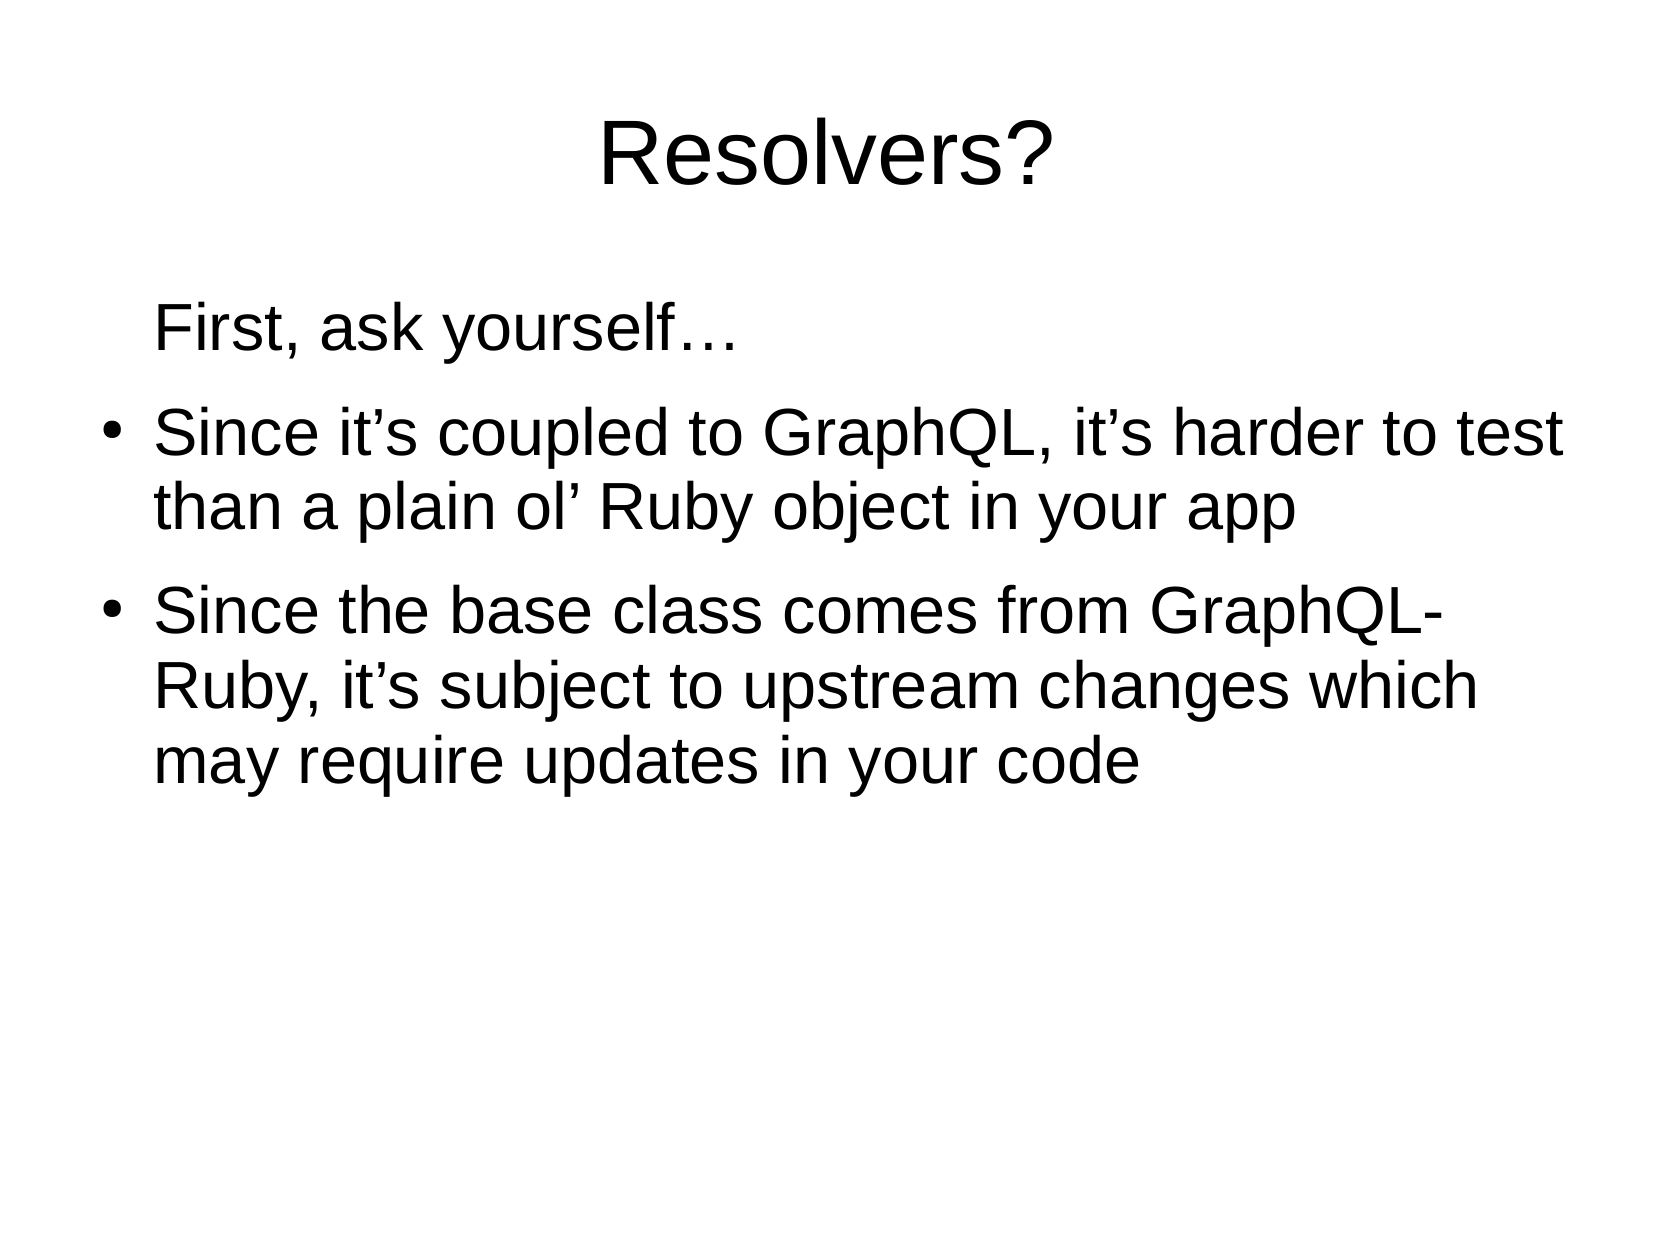

# Resolvers?
First, ask yourself…
Since it’s coupled to GraphQL, it’s harder to test than a plain ol’ Ruby object in your app
Since the base class comes from GraphQL-Ruby, it’s subject to upstream changes which may require updates in your code